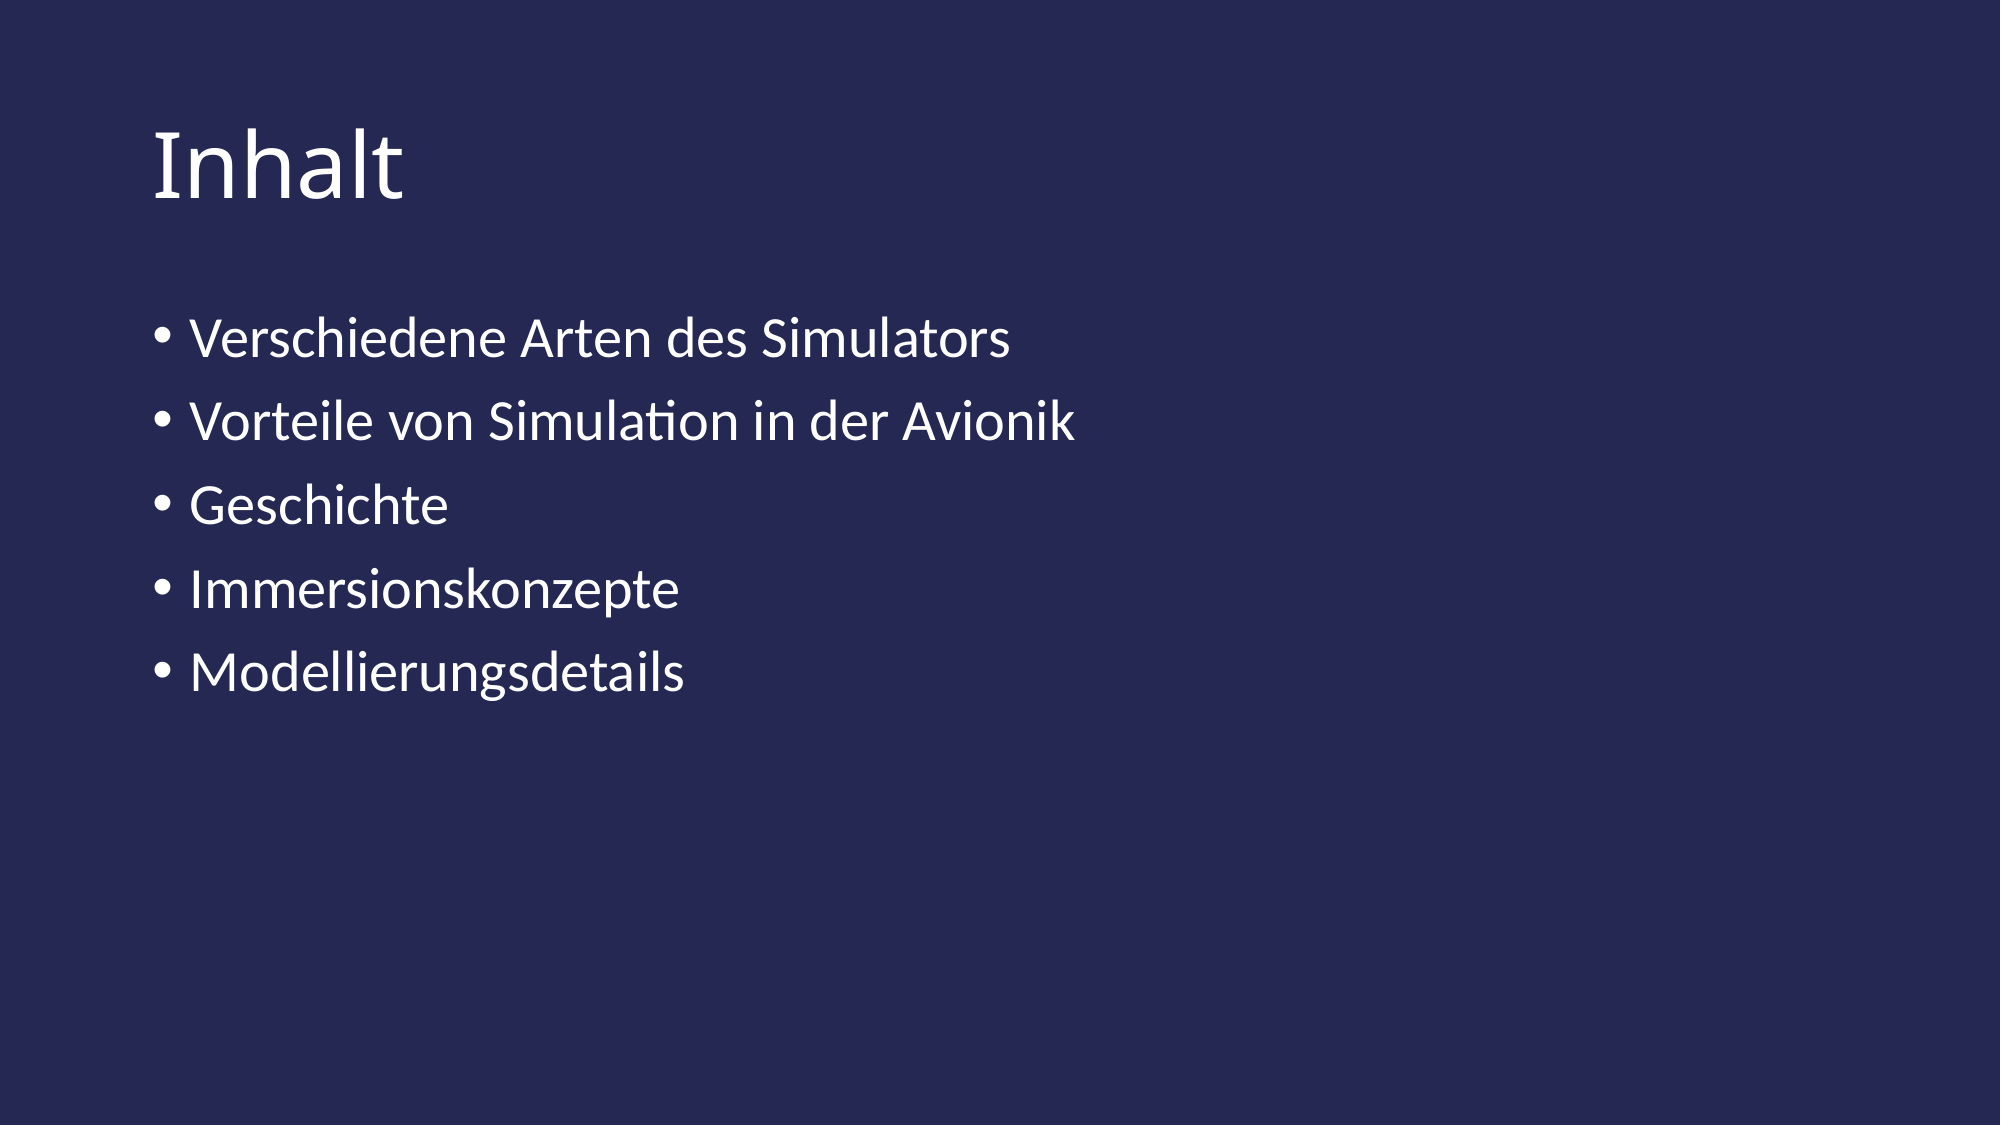

# Inhalt
Verschiedene Arten des Simulators
Vorteile von Simulation in der Avionik
Geschichte
Immersionskonzepte
Modellierungsdetails